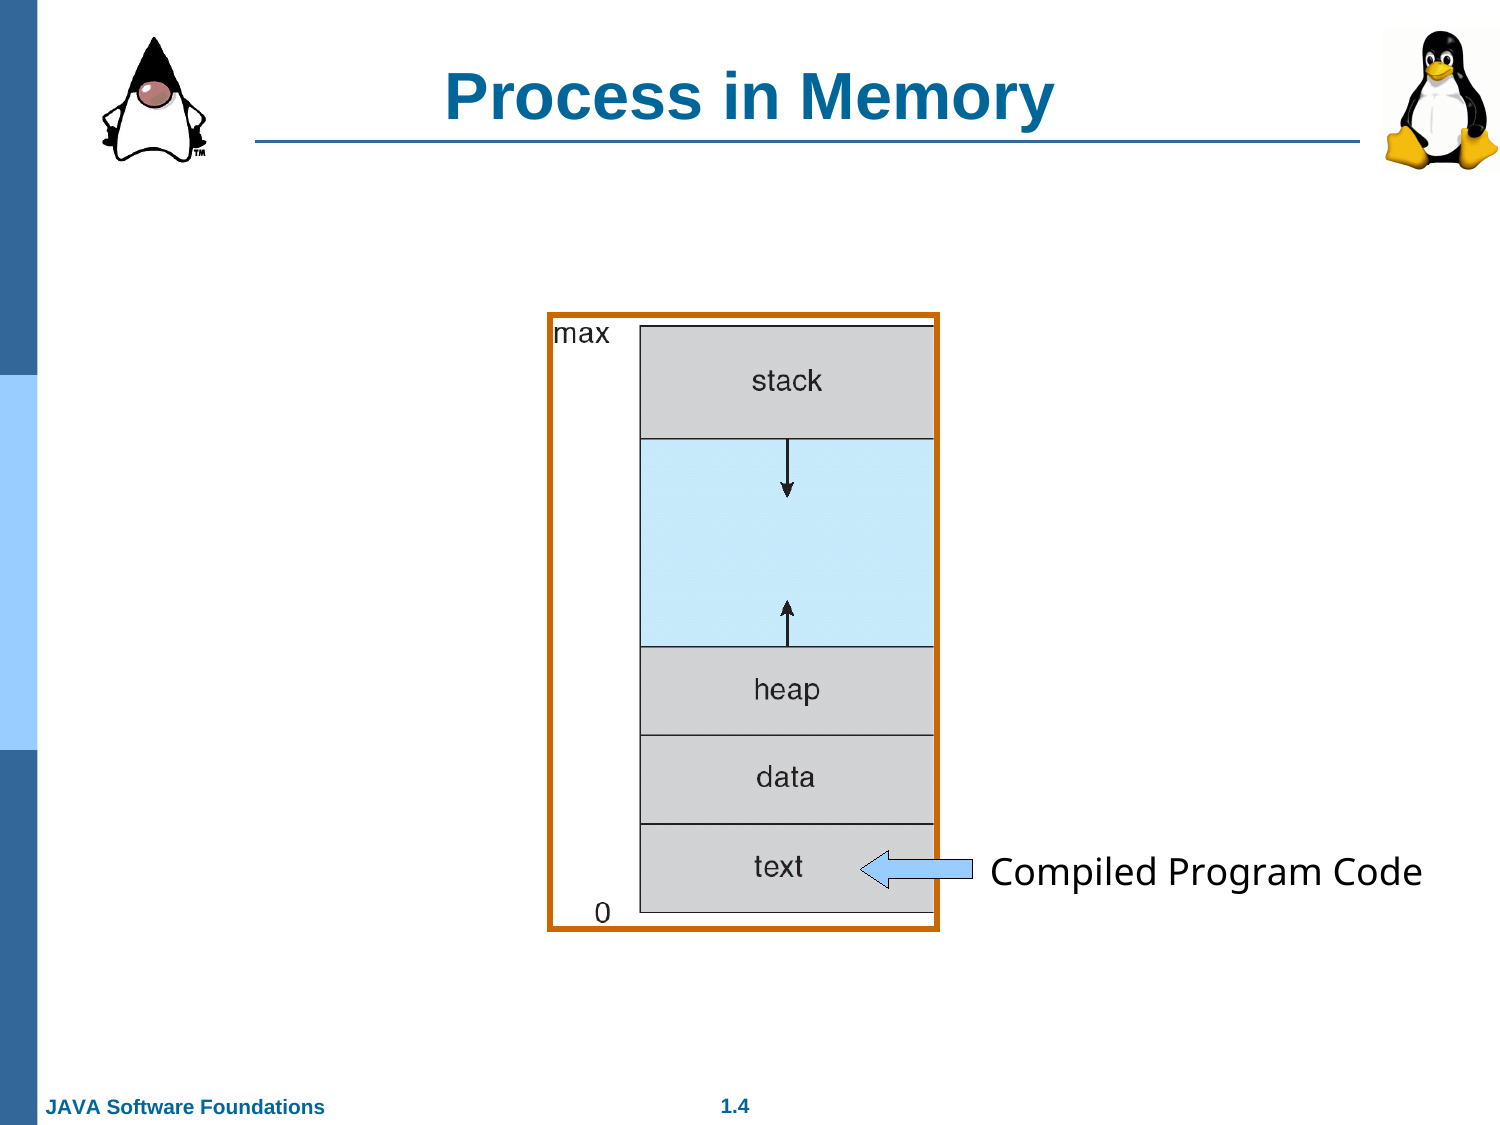

# Process in Memory
Compiled Program Code